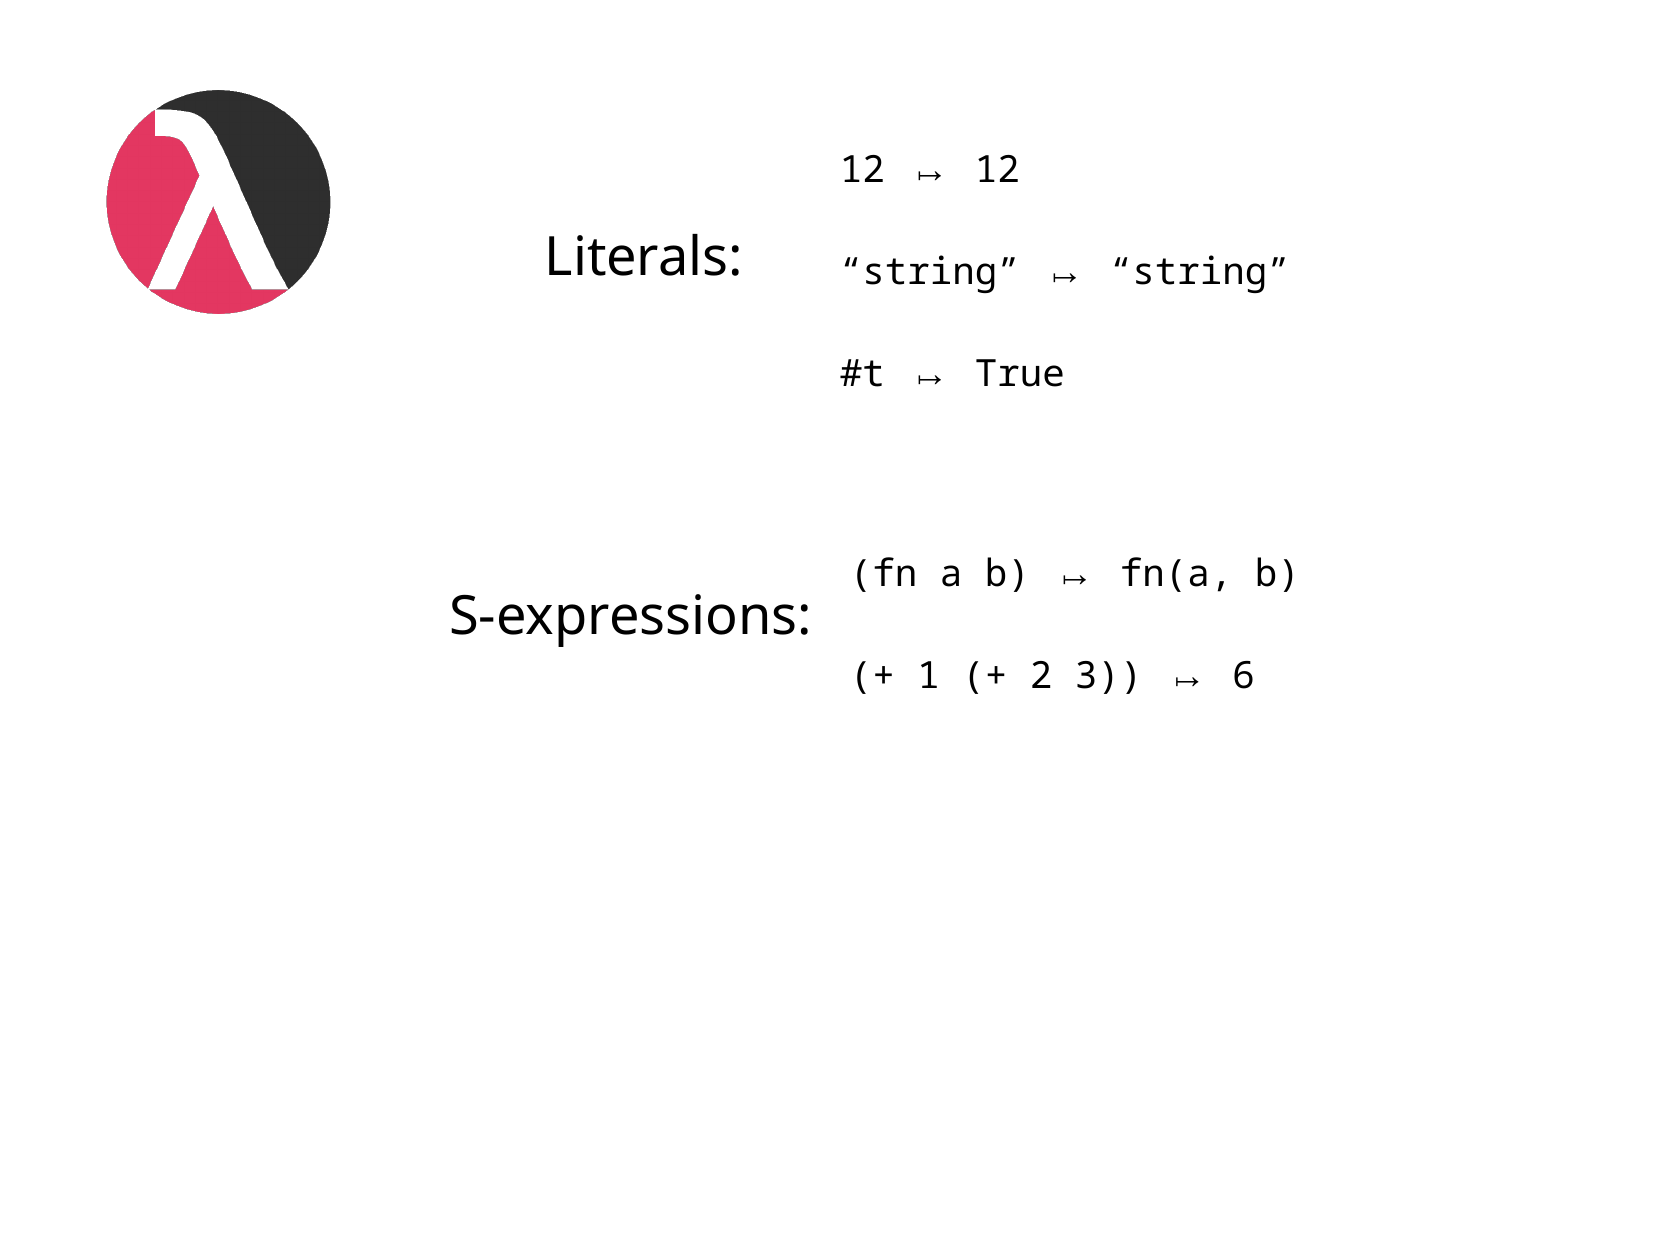

12 ↦ 12
“string” ↦ “string”
#t ↦ True
Literals:
(fn a b) ↦ fn(a, b)
(+ 1 (+ 2 3)) ↦ 6
S-expressions: